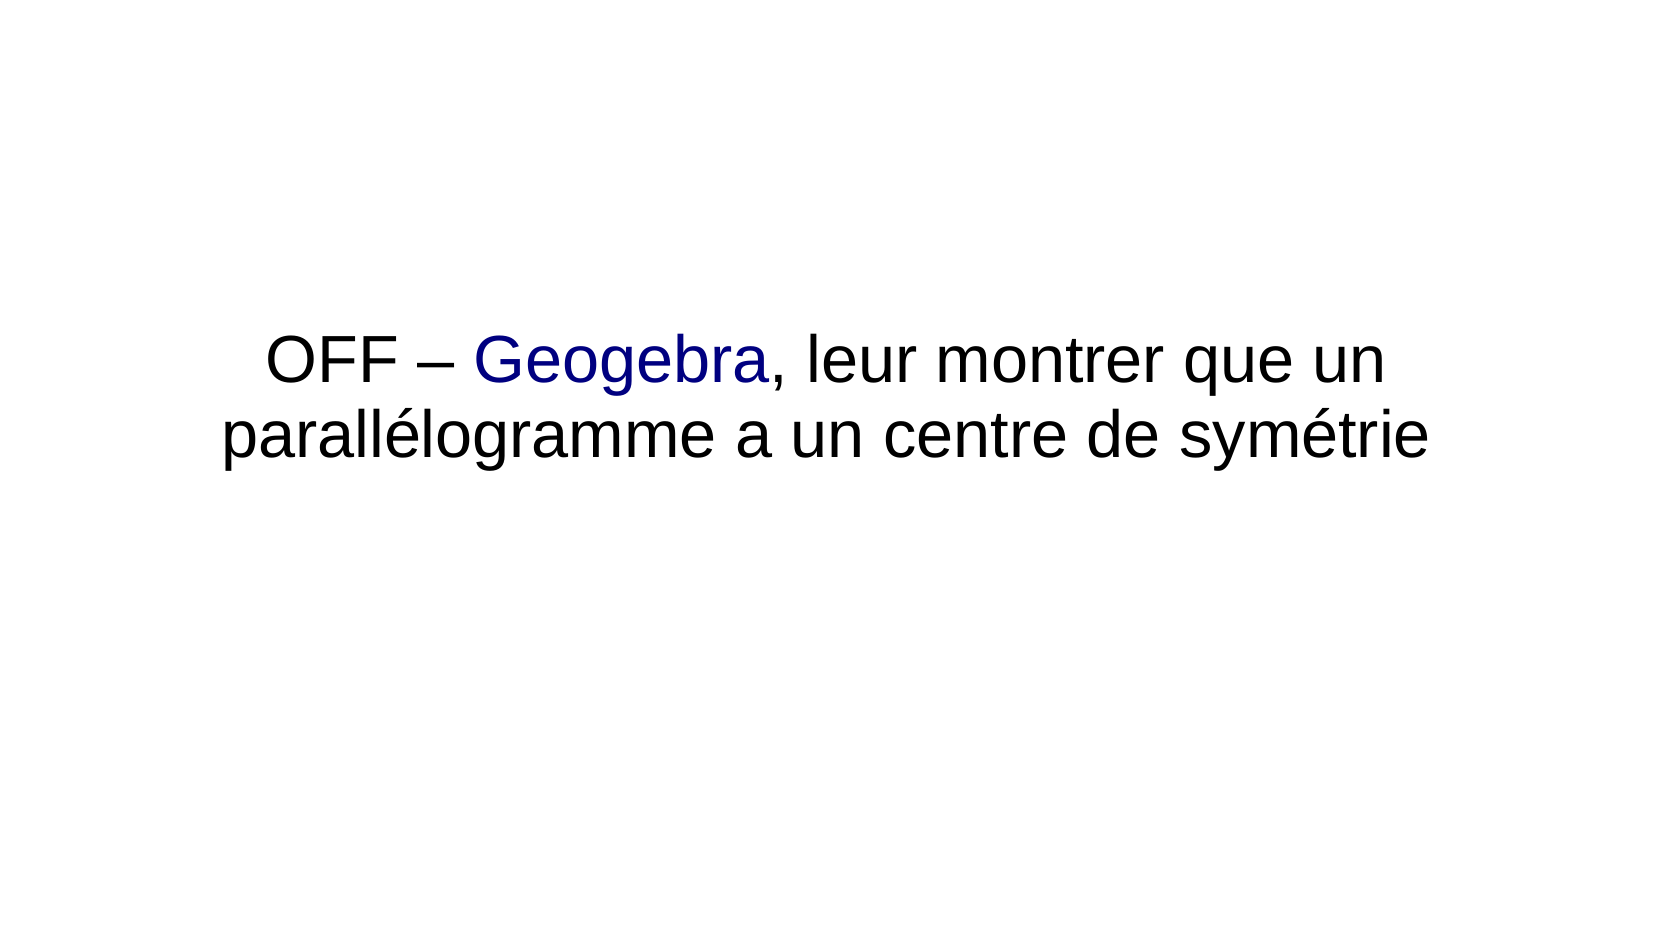

# OFF – Geogebra, leur montrer que un parallélogramme a un centre de symétrie